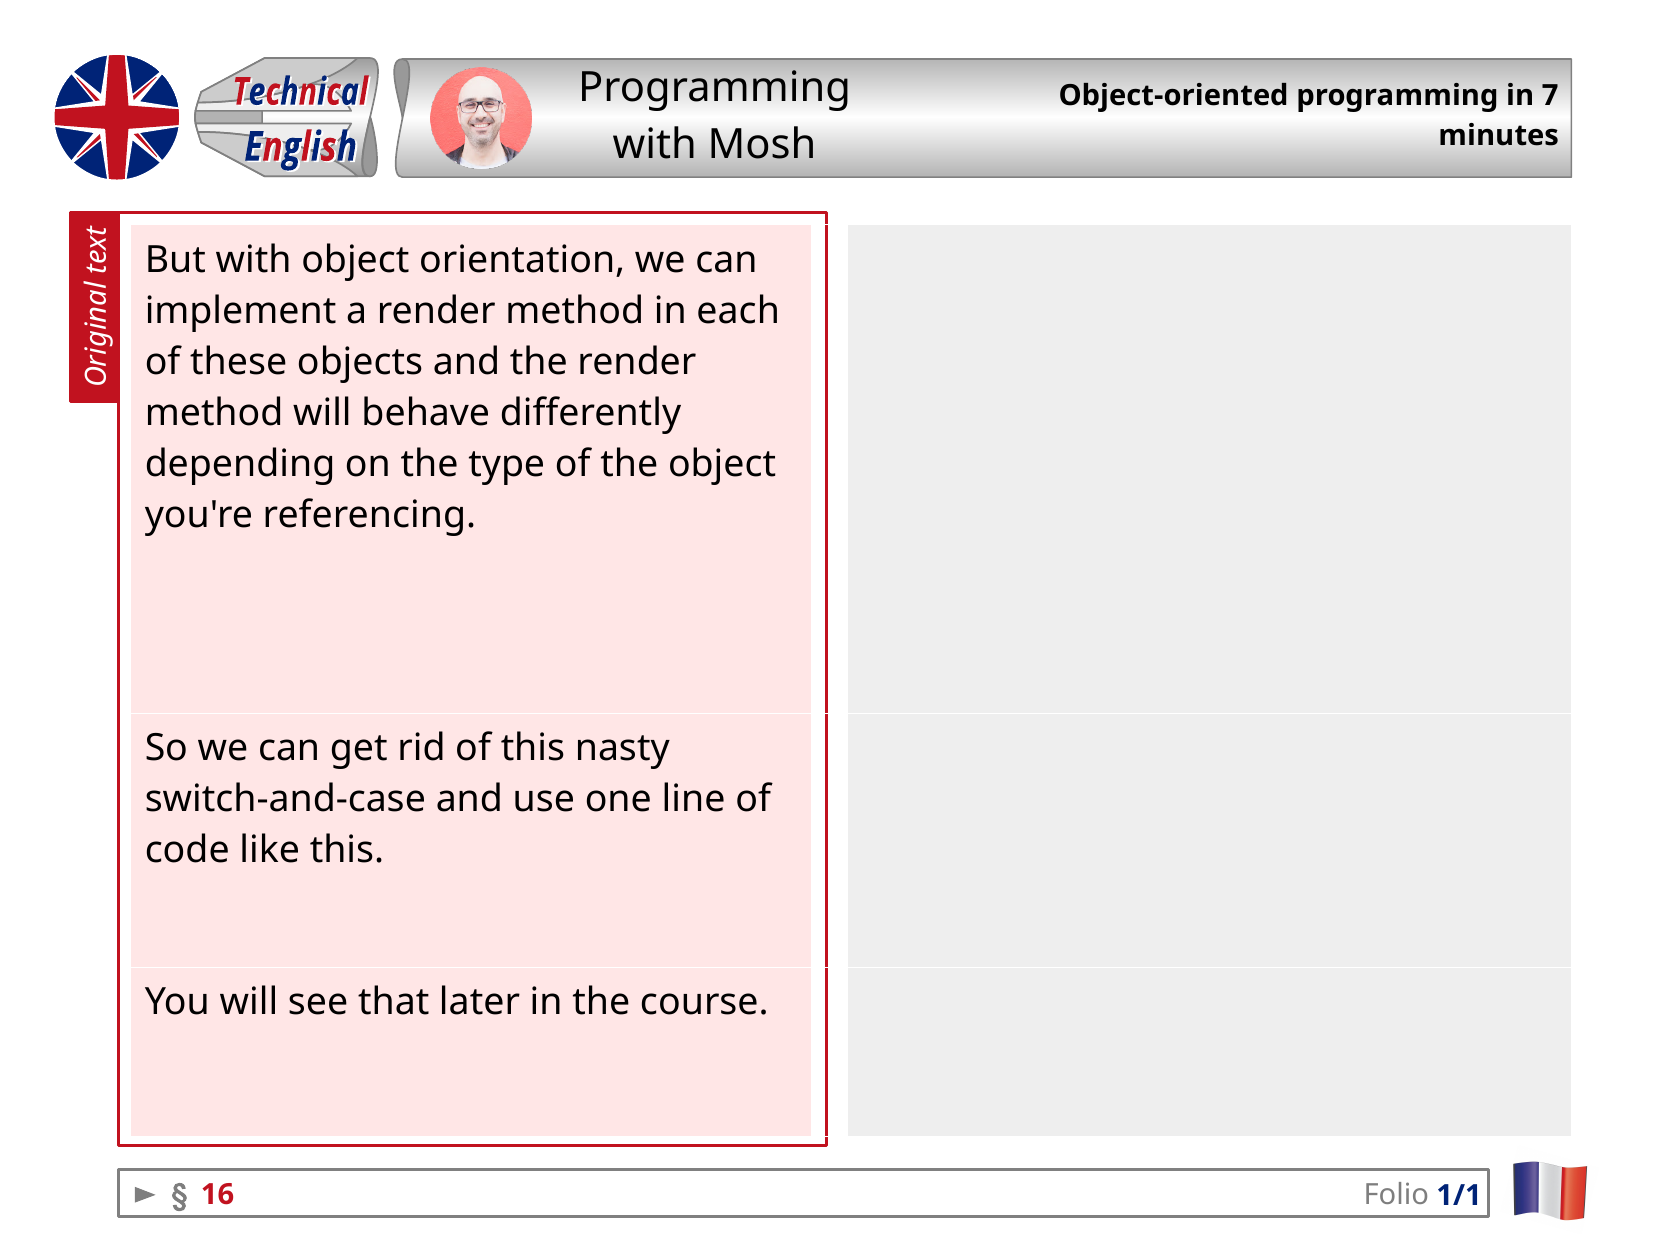

#
| But with object orientation, we can implement a render method in each of these objects and the render method will behave differently depending on the type of the object you're referencing. | | |
| --- | --- | --- |
| So we can get rid of this nasty switch‑and‑case and use one line of code like this. | | |
| You will see that later in the course. | | |
16
1/1